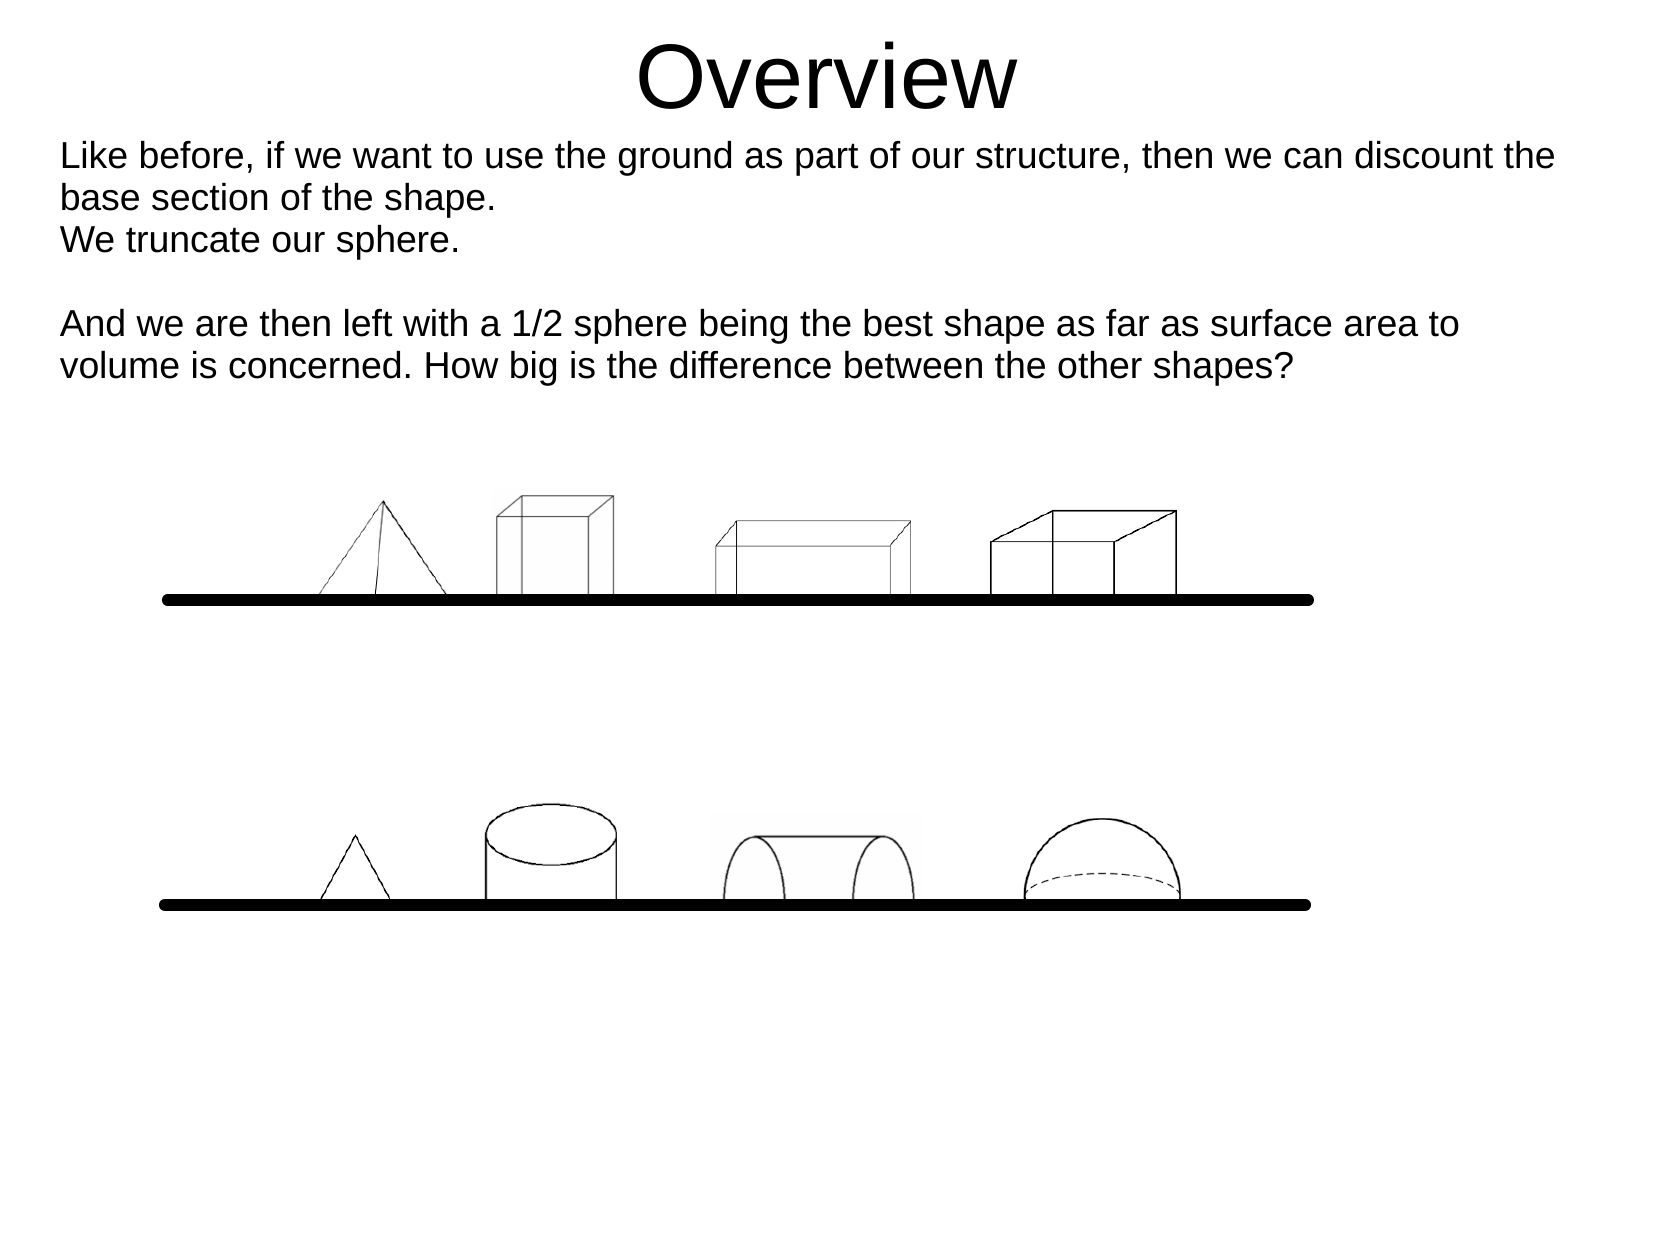

# Overview
Like before, if we want to use the ground as part of our structure, then we can discount the base section of the shape.
We truncate our sphere.
And we are then left with a 1/2 sphere being the best shape as far as surface area to volume is concerned. How big is the difference between the other shapes?